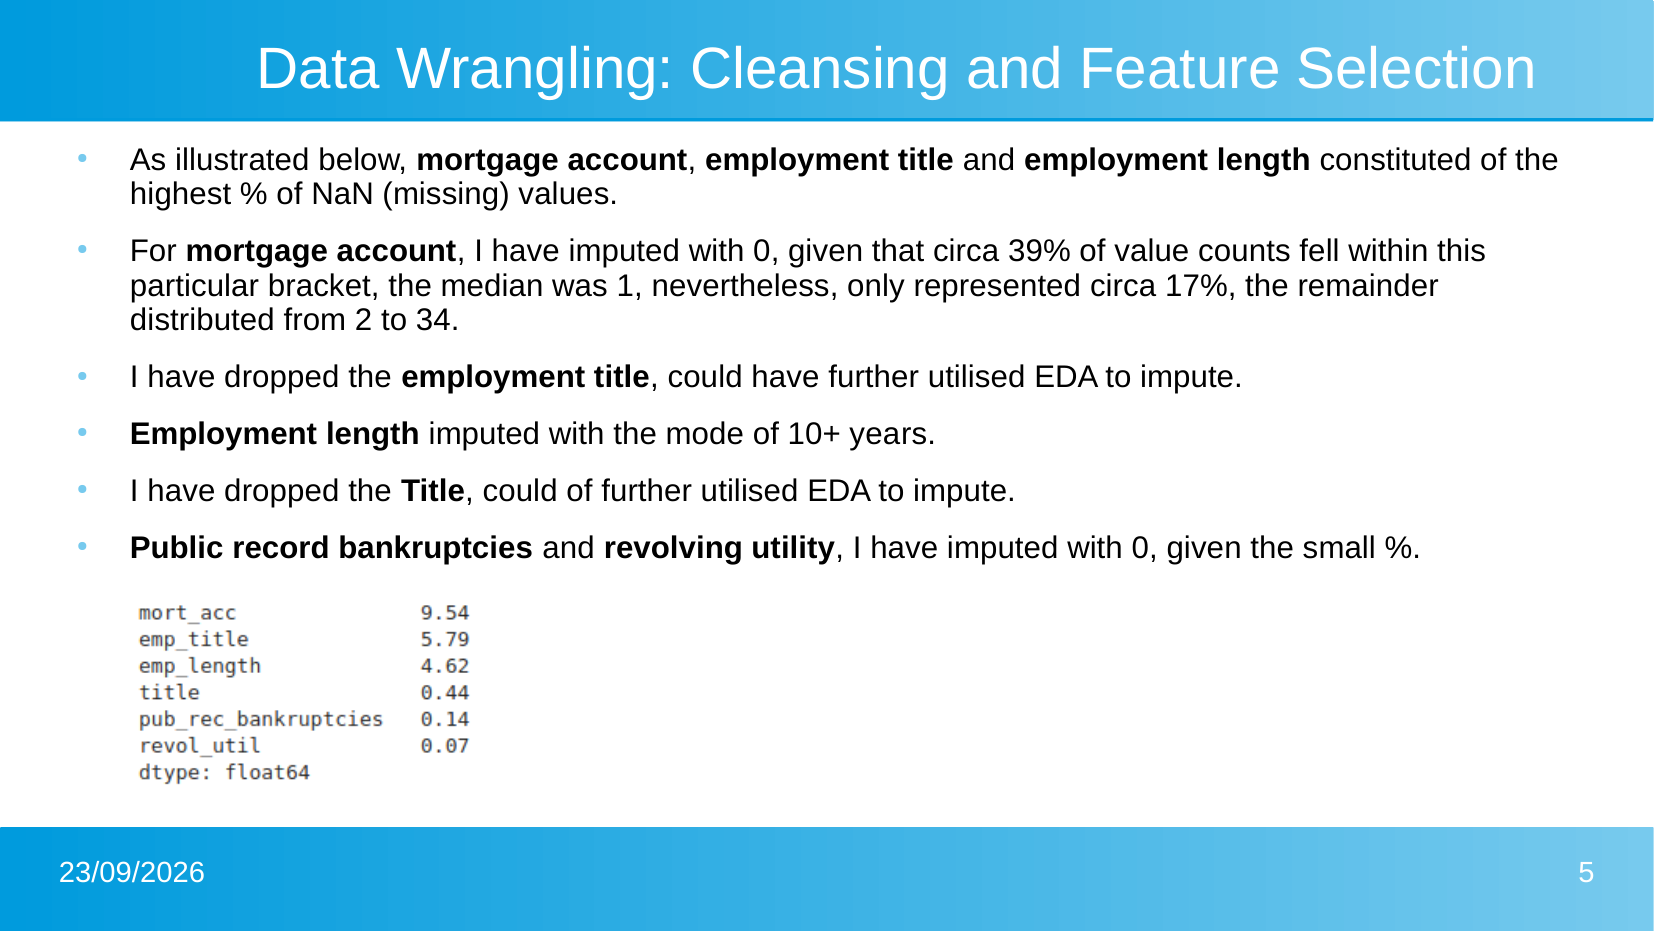

# Data Wrangling: Cleansing and Feature Selection
As illustrated below, mortgage account, employment title and employment length constituted of the highest % of NaN (missing) values.
For mortgage account, I have imputed with 0, given that circa 39% of value counts fell within this particular bracket, the median was 1, nevertheless, only represented circa 17%, the remainder distributed from 2 to 34.
I have dropped the employment title, could have further utilised EDA to impute.
Employment length imputed with the mode of 10+ years.
I have dropped the Title, could of further utilised EDA to impute.
Public record bankruptcies and revolving utility, I have imputed with 0, given the small %.
5